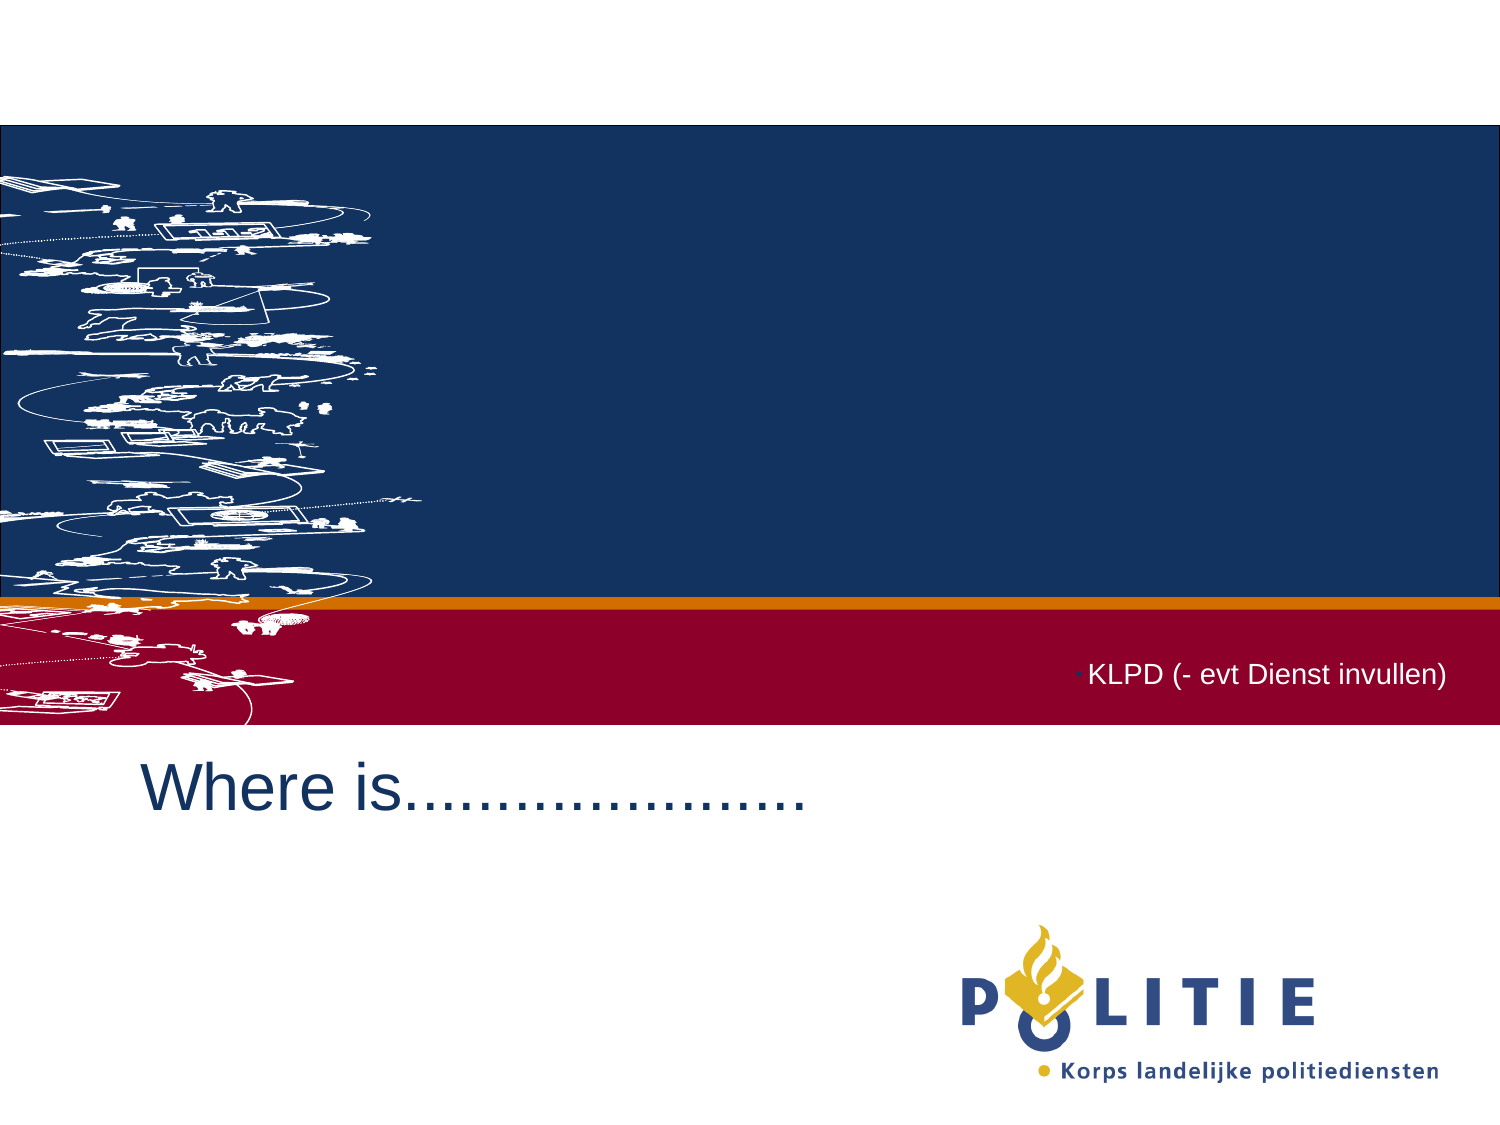

# KLPD (- evt Dienst invullen)
Where is......................